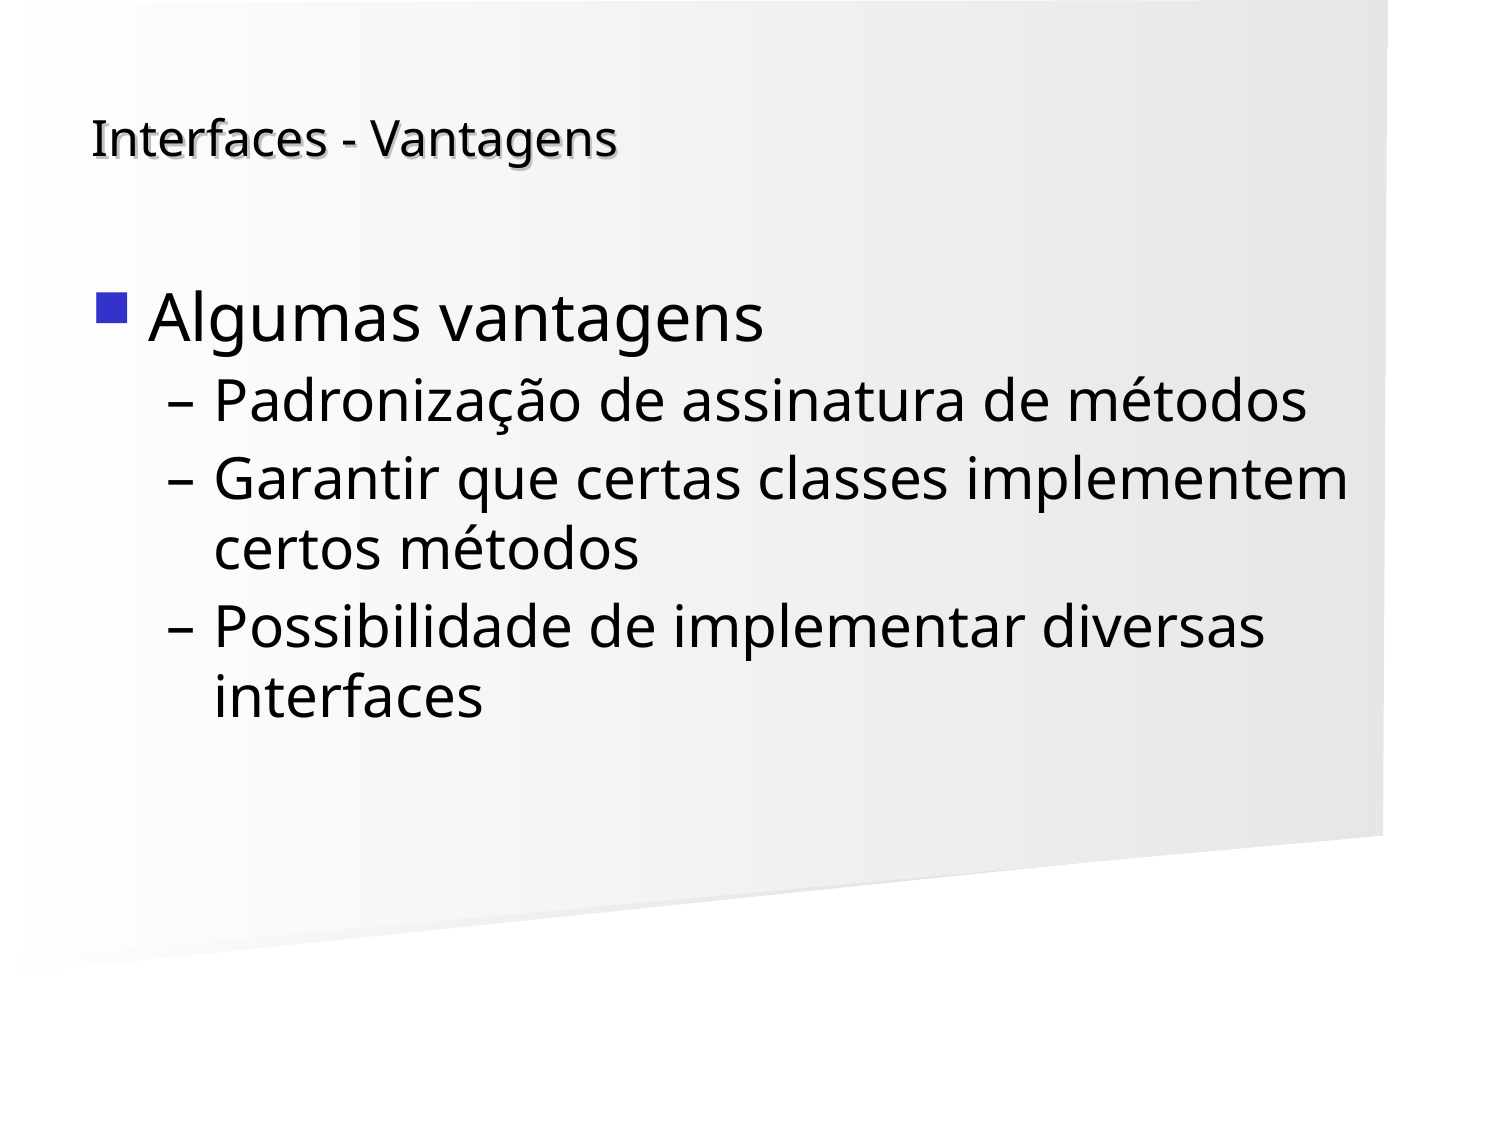

# Interfaces - Vantagens
Algumas vantagens
Padronização de assinatura de métodos
Garantir que certas classes implementem certos métodos
Possibilidade de implementar diversas interfaces